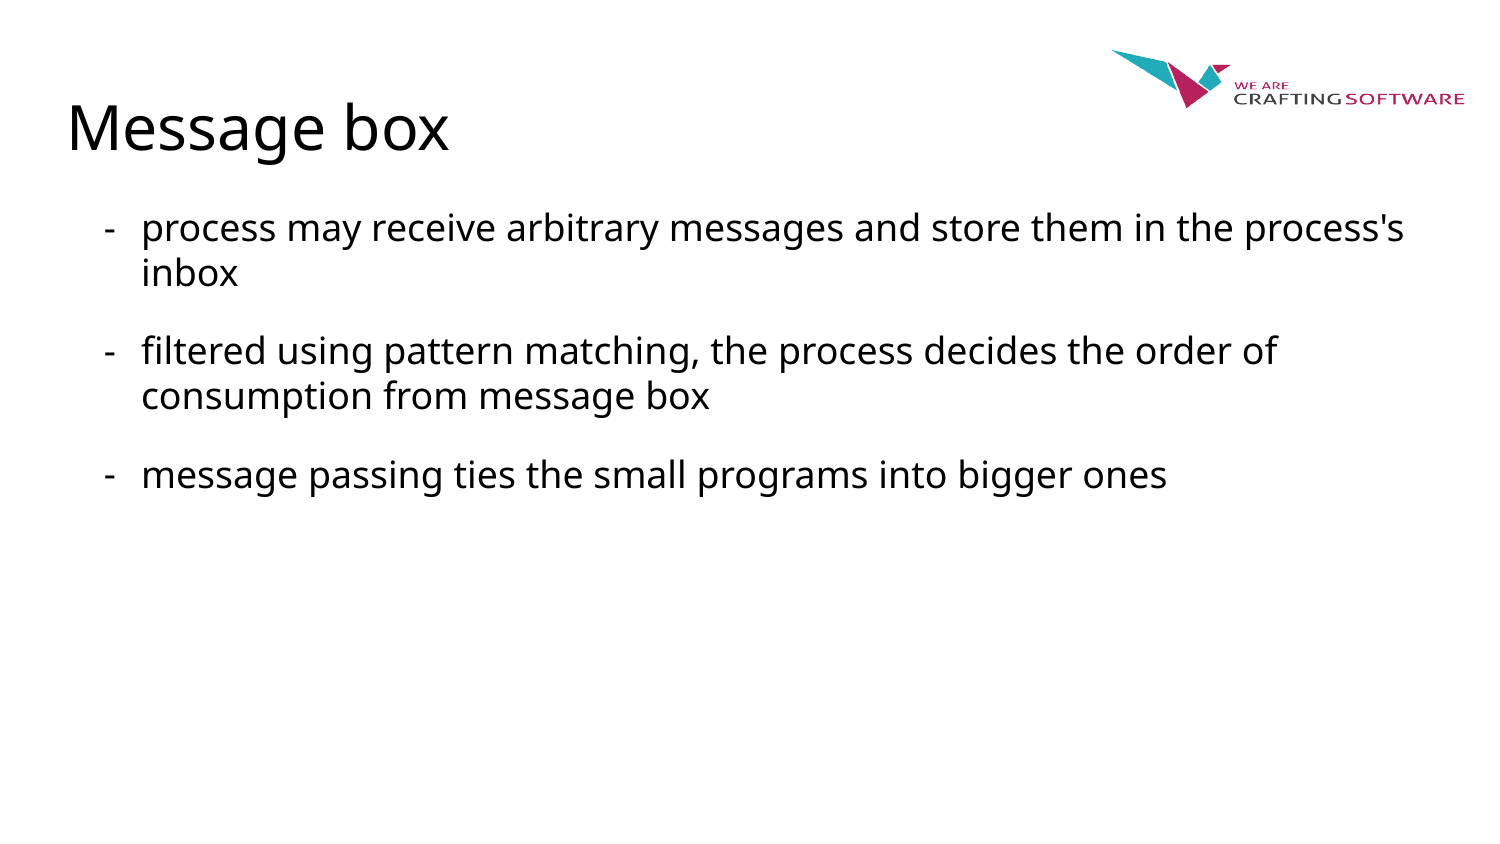

# Message box
process may receive arbitrary messages and store them in the process's inbox
filtered using pattern matching, the process decides the order of consumption from message box
message passing ties the small programs into bigger ones